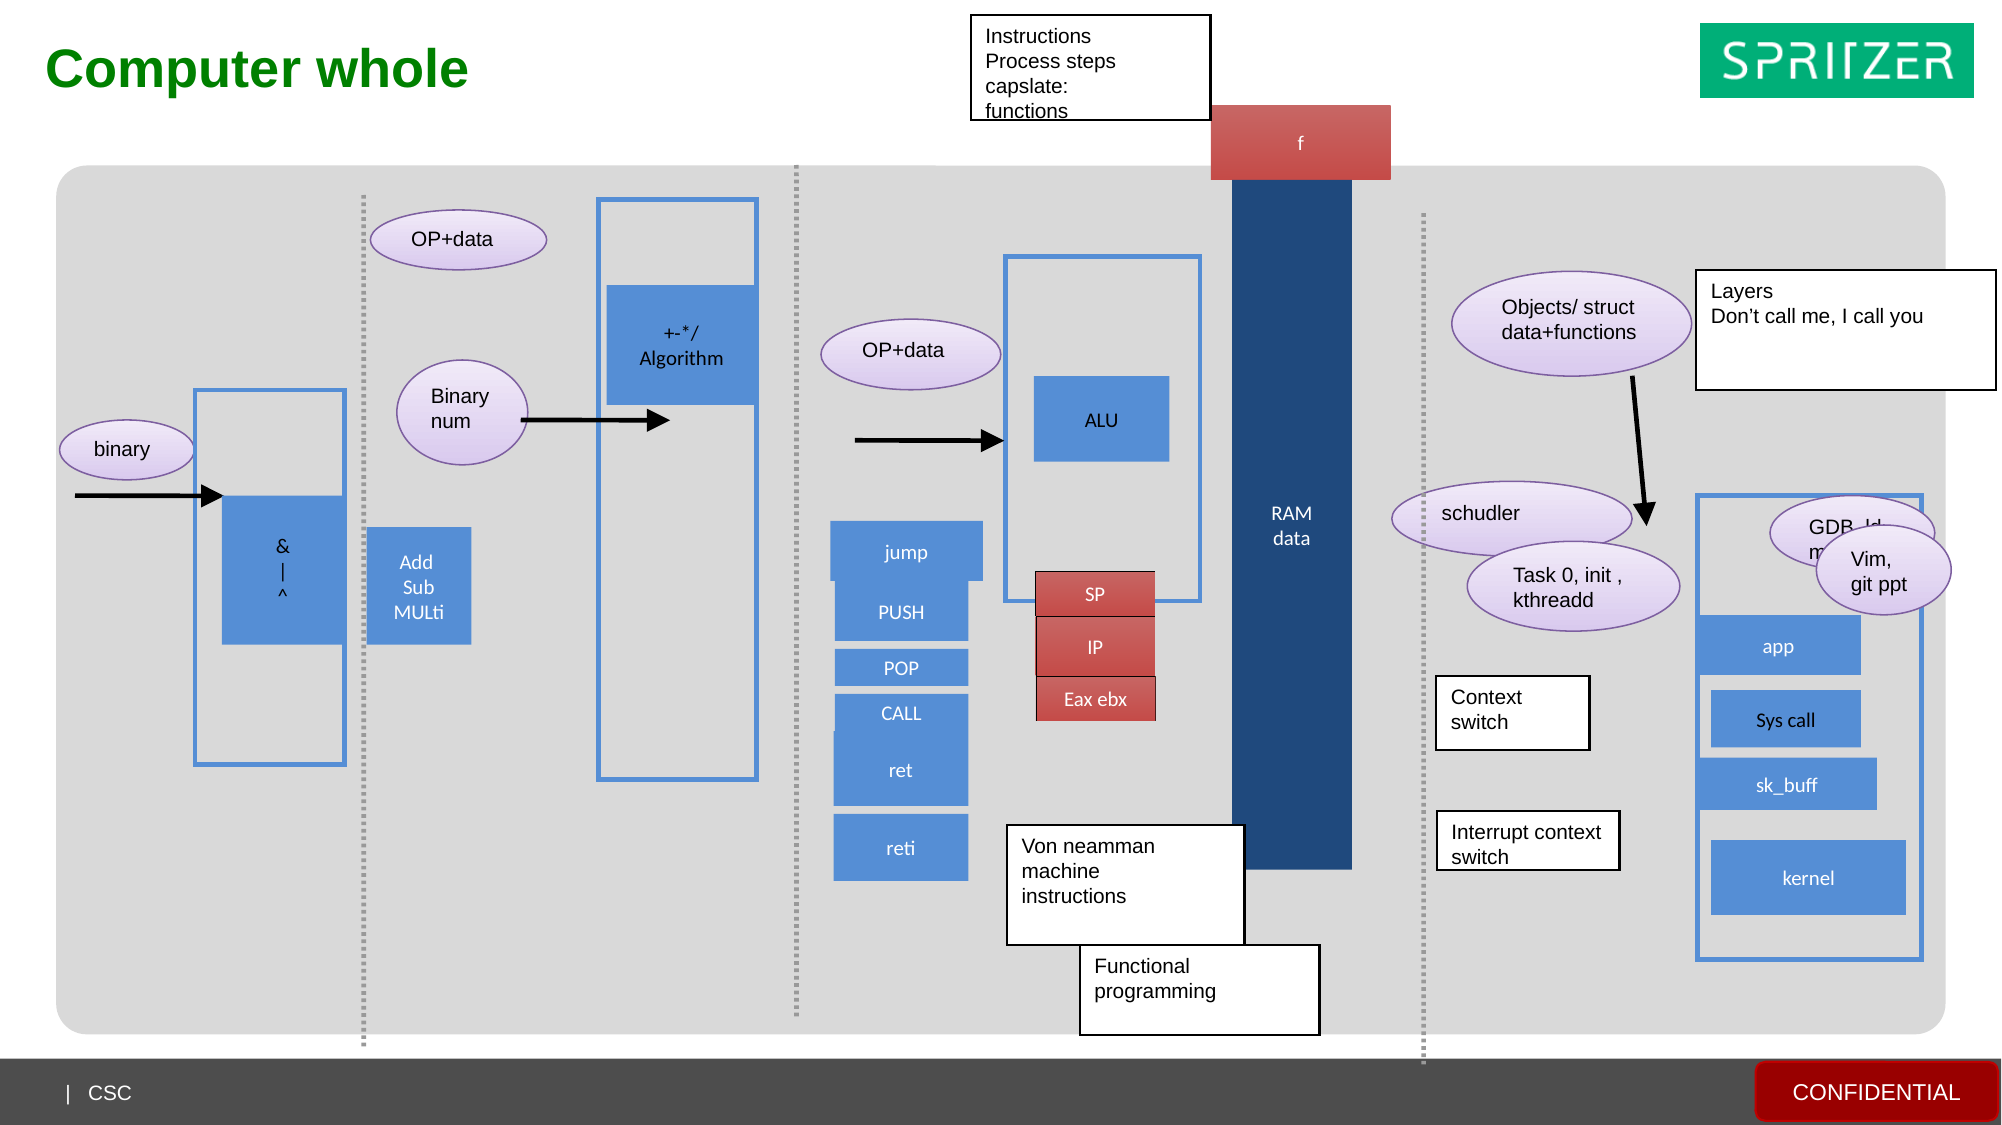

Instructions
Process steps capslate:
functions
Computer whole
f
RAM
data
OP+data
Layers
Don’t call me, I call you
Objects/ struct
data+functions
+-*/
Algorithm
OP+data
Binary
num
ALU
binary
schudler
GDB, ld, make
&
|
^
jump
Vim, git ppt
Add
Sub
MULti
Task 0, init , kthreadd
SP
PUSH
app
IP
POP
Eax ebx
Context switch
Sys call
CALL
ret
sk_buff
Interrupt context switch
reti
Von neamman machine
instructions
kernel
Functional
programming